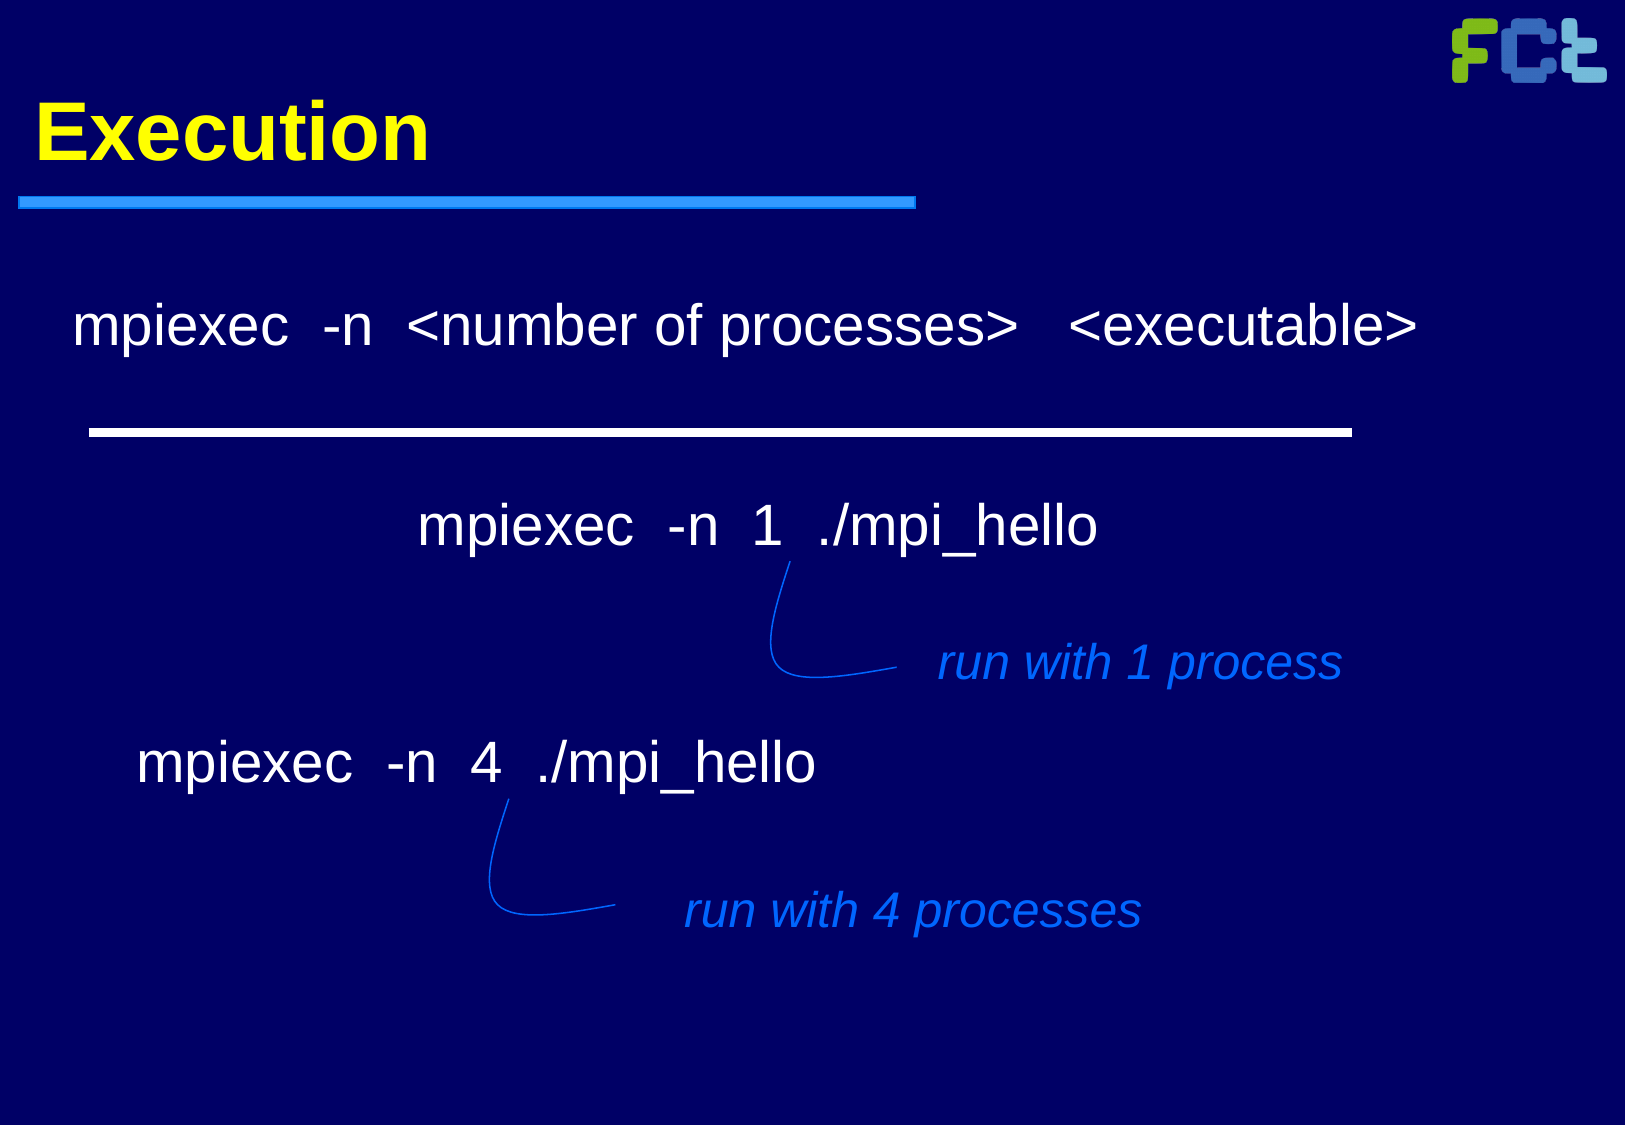

# Execution
mpiexec -n <number of processes> <executable>
mpiexec -n 1 ./mpi_hello
run with 1 process
mpiexec -n 4 ./mpi_hello
run with 4 processes